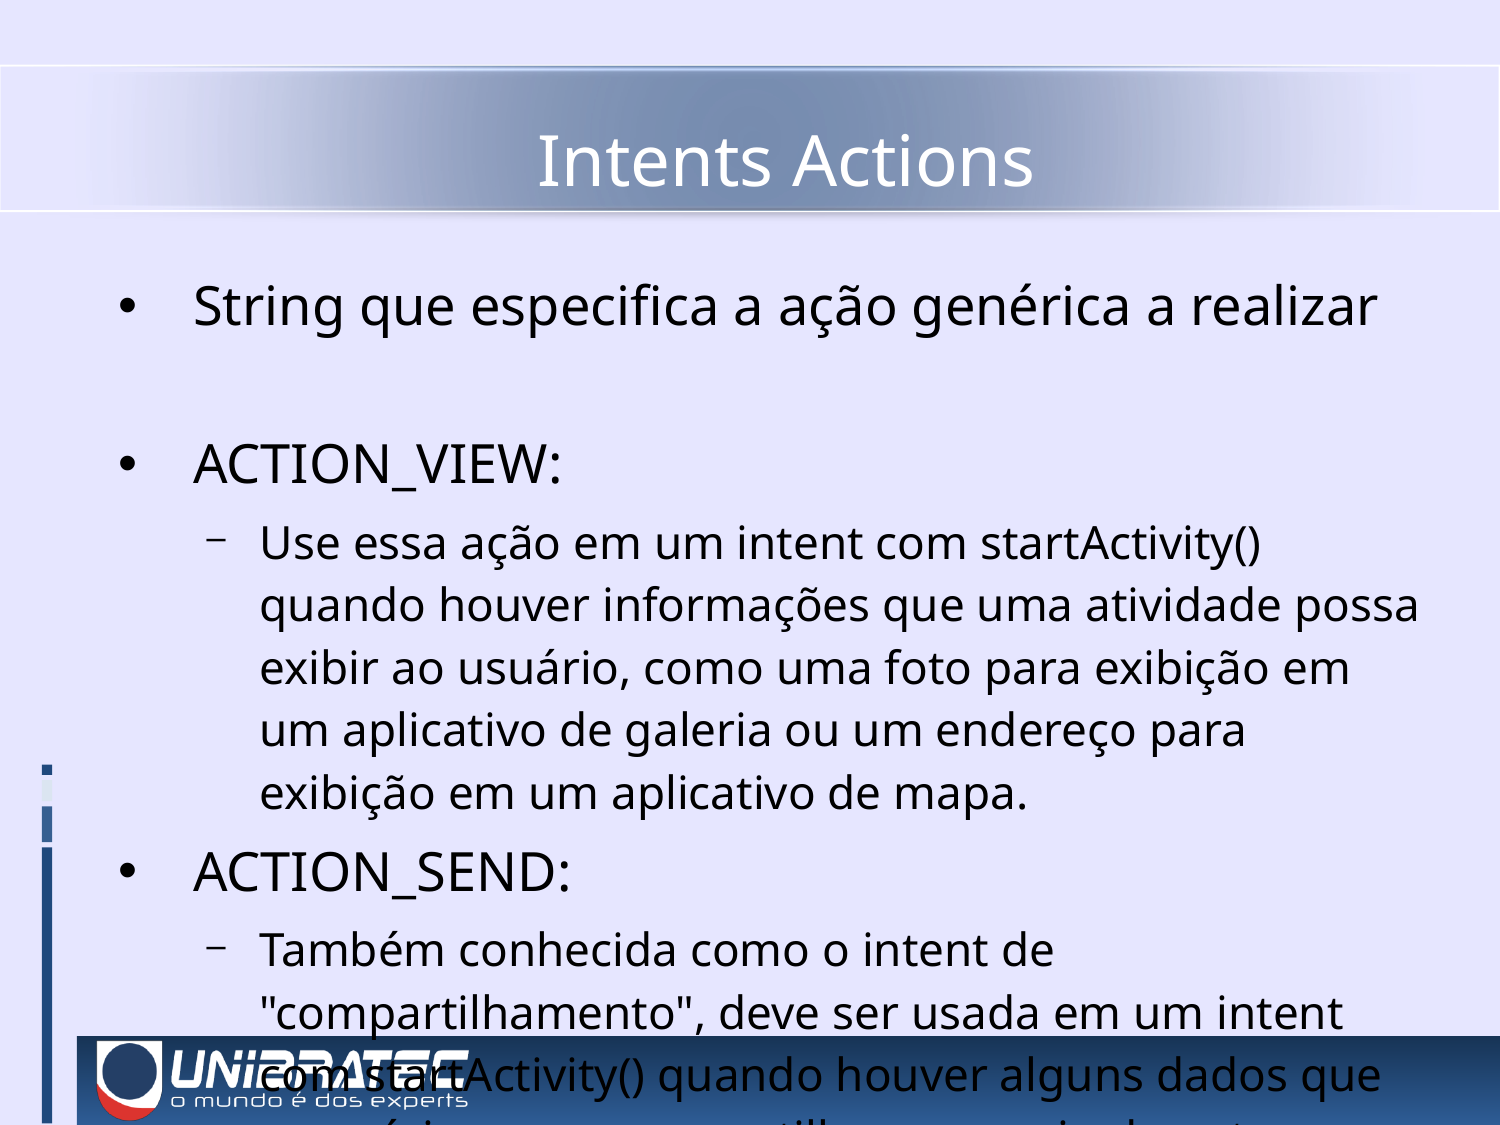

# Intents Actions
String que especifica a ação genérica a realizar
ACTION_VIEW:
Use essa ação em um intent com startActivity() quando houver informações que uma atividade possa exibir ao usuário, como uma foto para exibição em um aplicativo de galeria ou um endereço para exibição em um aplicativo de mapa.
ACTION_SEND:
Também conhecida como o intent de "compartilhamento", deve ser usada em um intent com startActivity() quando houver alguns dados que o usuário possa compartilhar por meio de outro aplicativo, como um aplicativo de e-mail ou de compartilhamento social.